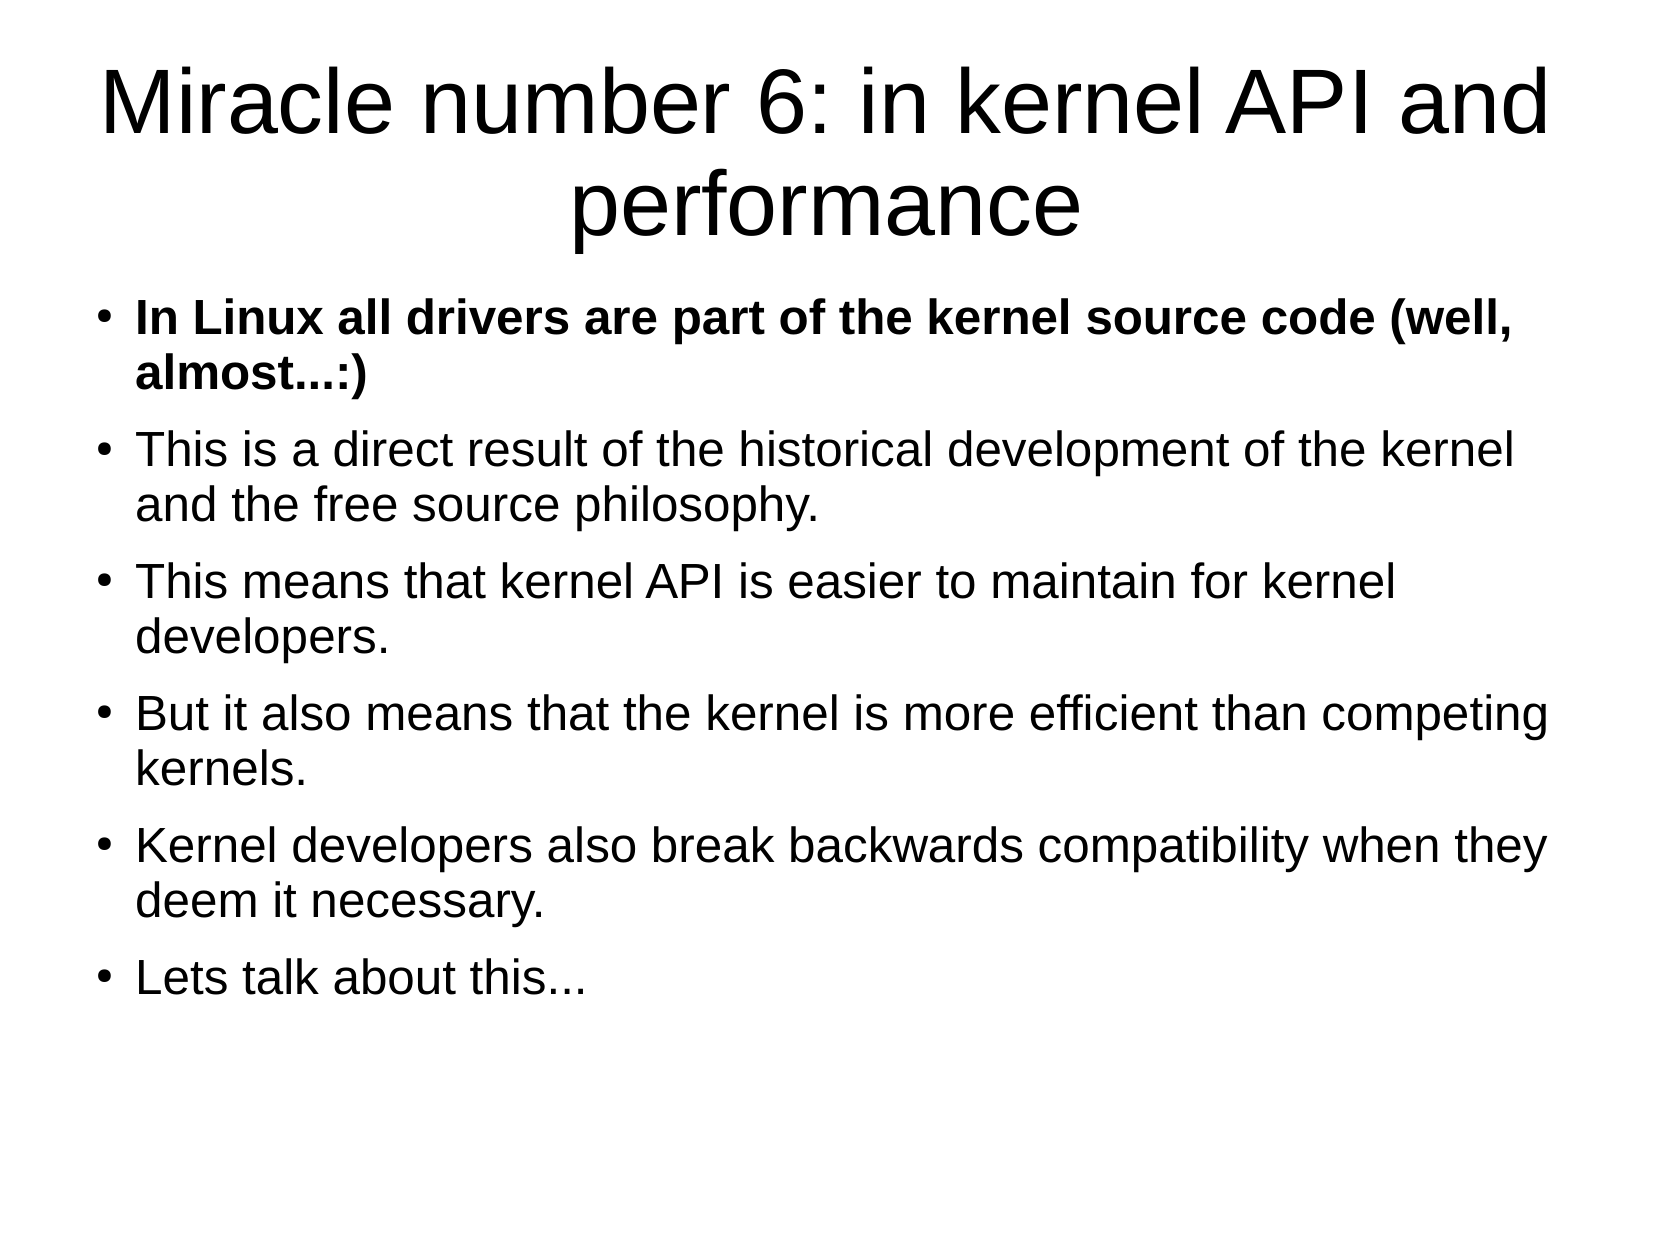

# Miracle number 6: in kernel API and performance
In Linux all drivers are part of the kernel source code (well, almost...:)
This is a direct result of the historical development of the kernel and the free source philosophy.
This means that kernel API is easier to maintain for kernel developers.
But it also means that the kernel is more efficient than competing kernels.
Kernel developers also break backwards compatibility when they deem it necessary.
Lets talk about this...